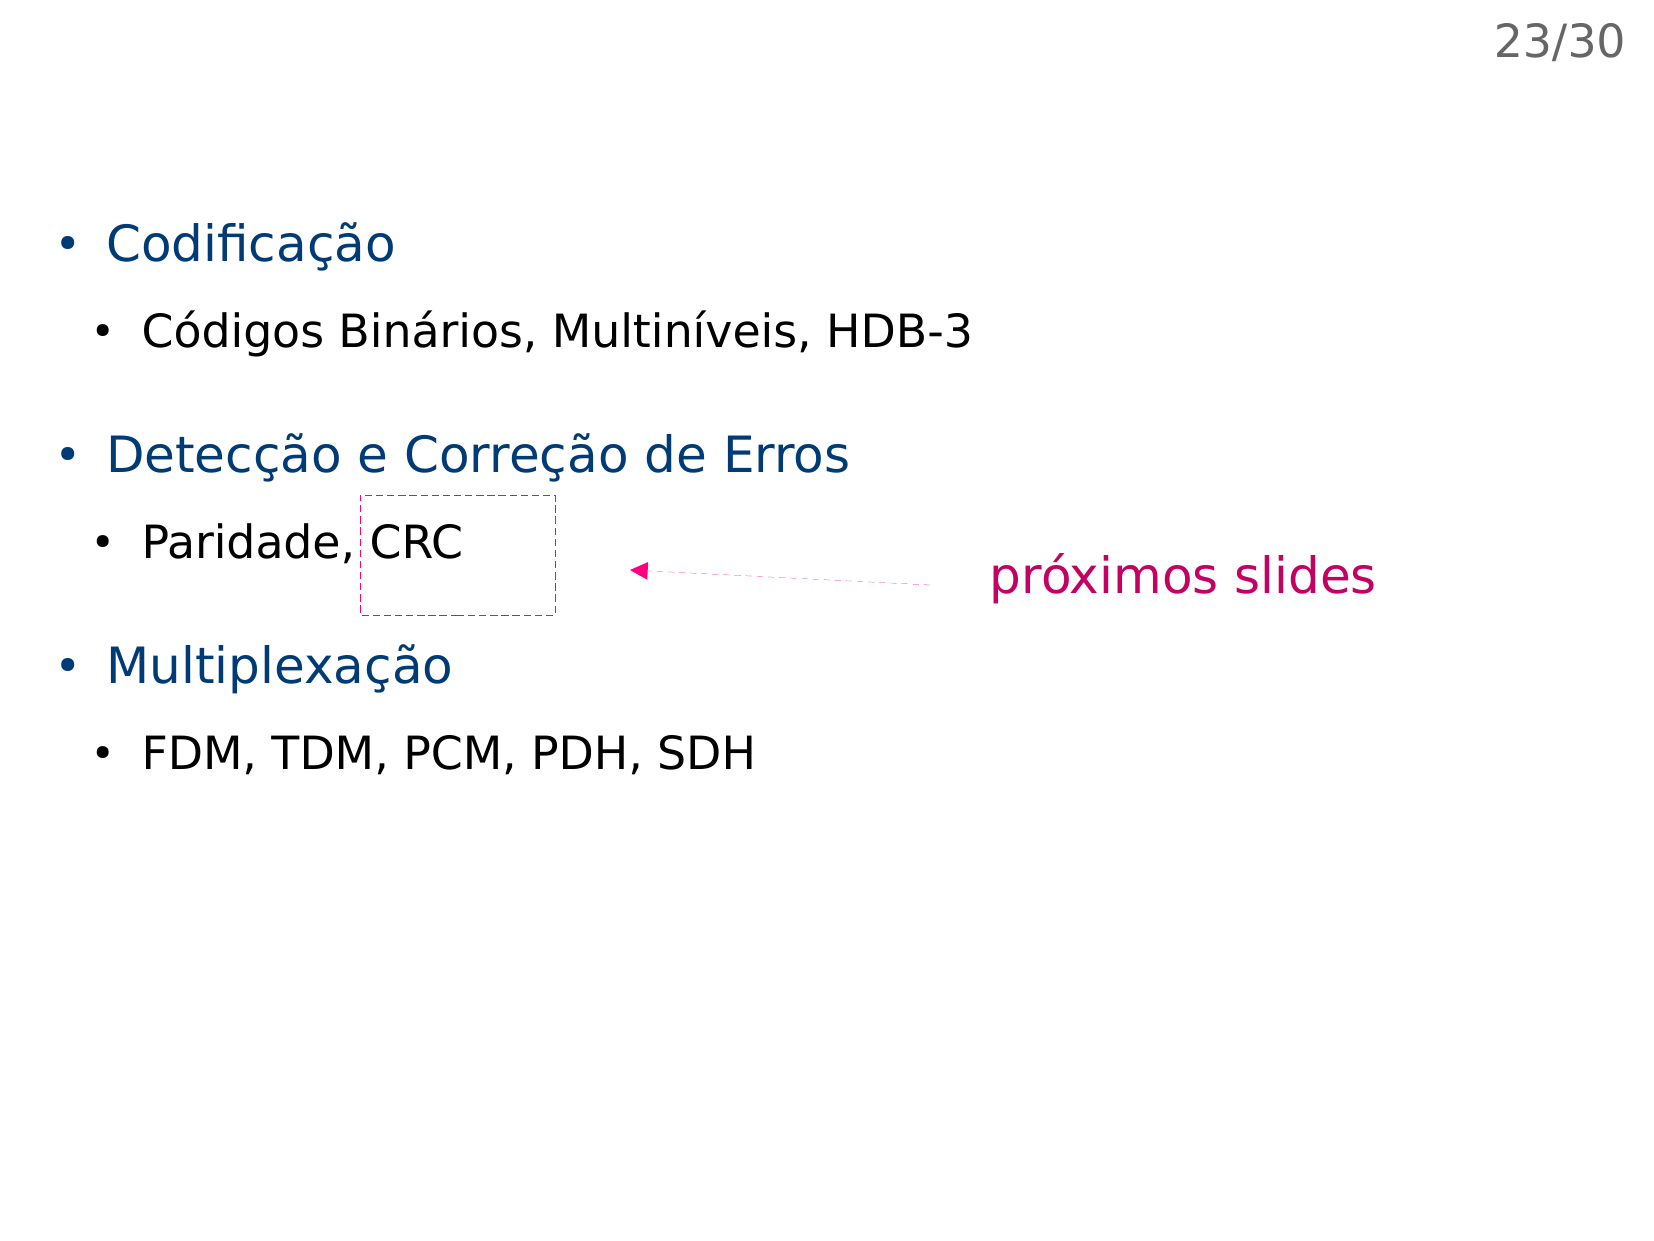

23
#
Codificação
Códigos Binários, Multiníveis, HDB-3
Detecção e Correção de Erros
Paridade, CRC
Multiplexação
FDM, TDM, PCM, PDH, SDH
próximos slides